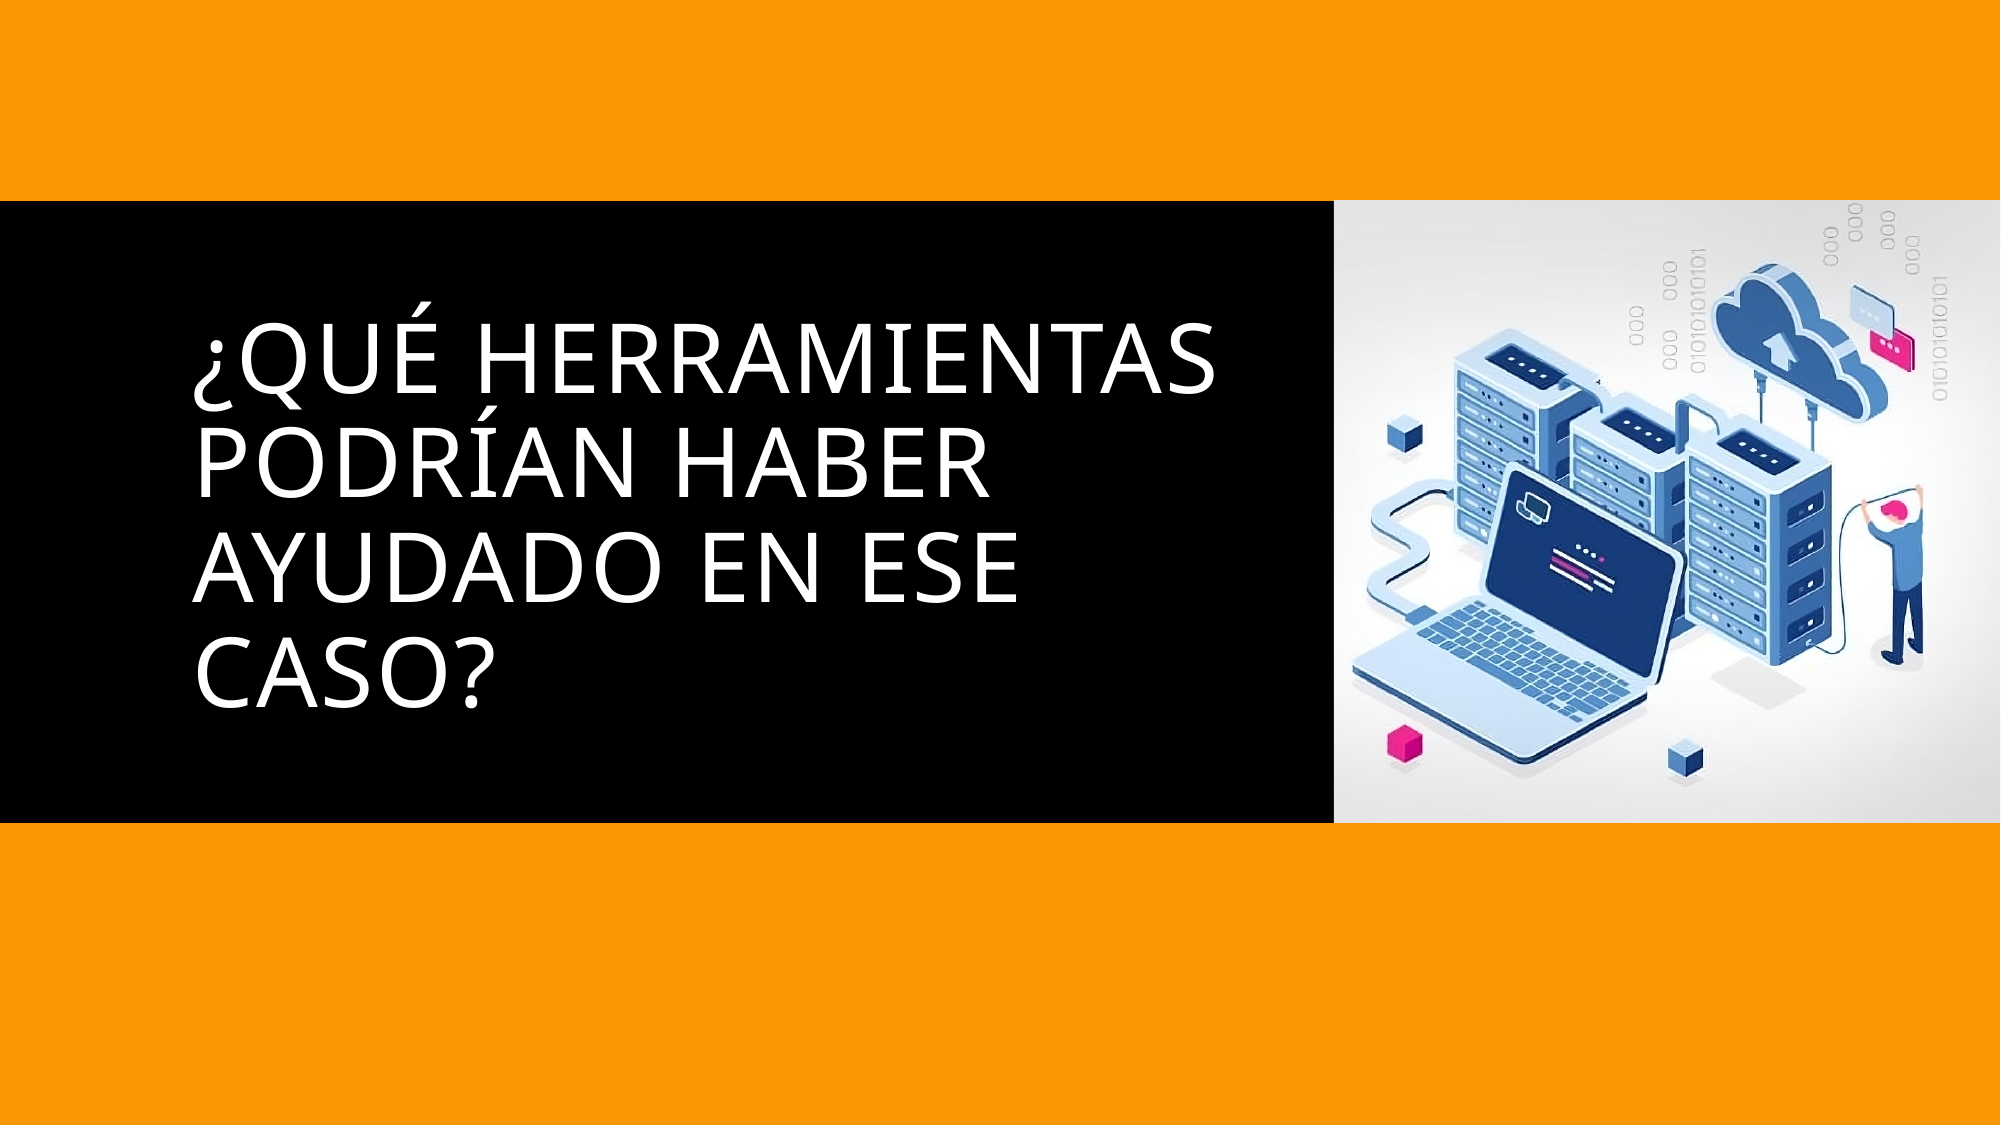

# ¿Qué herramientas podrían haber ayudado en ese caso?